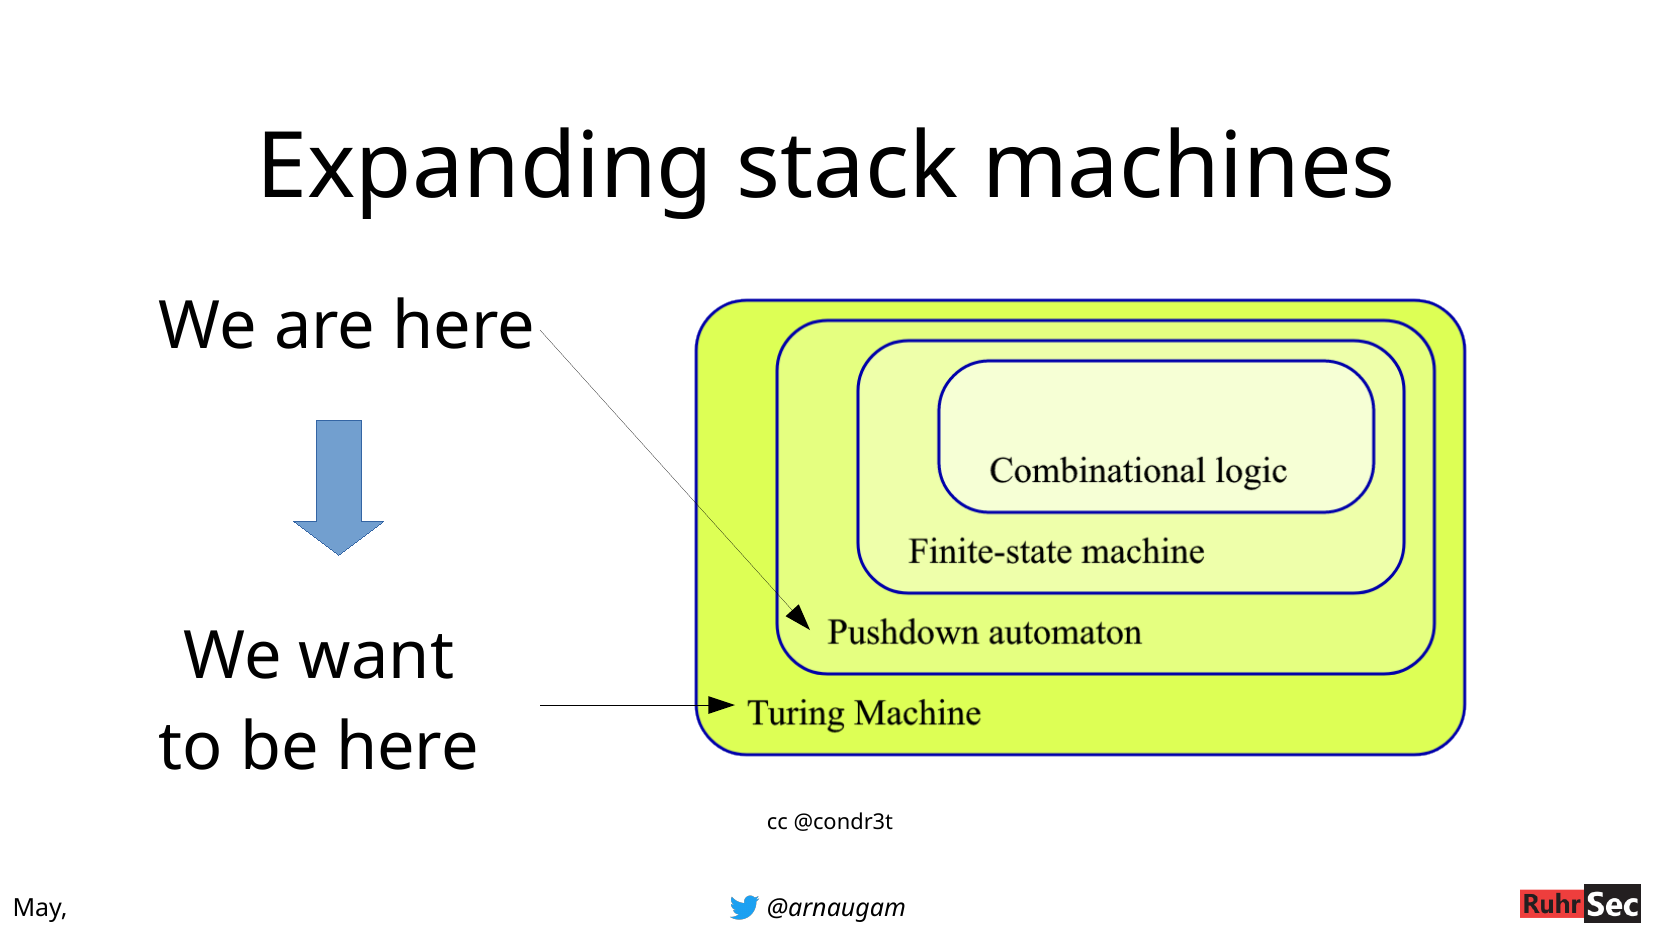

# Expanding stack machines
We are here
We want to be here
cc @condr3t